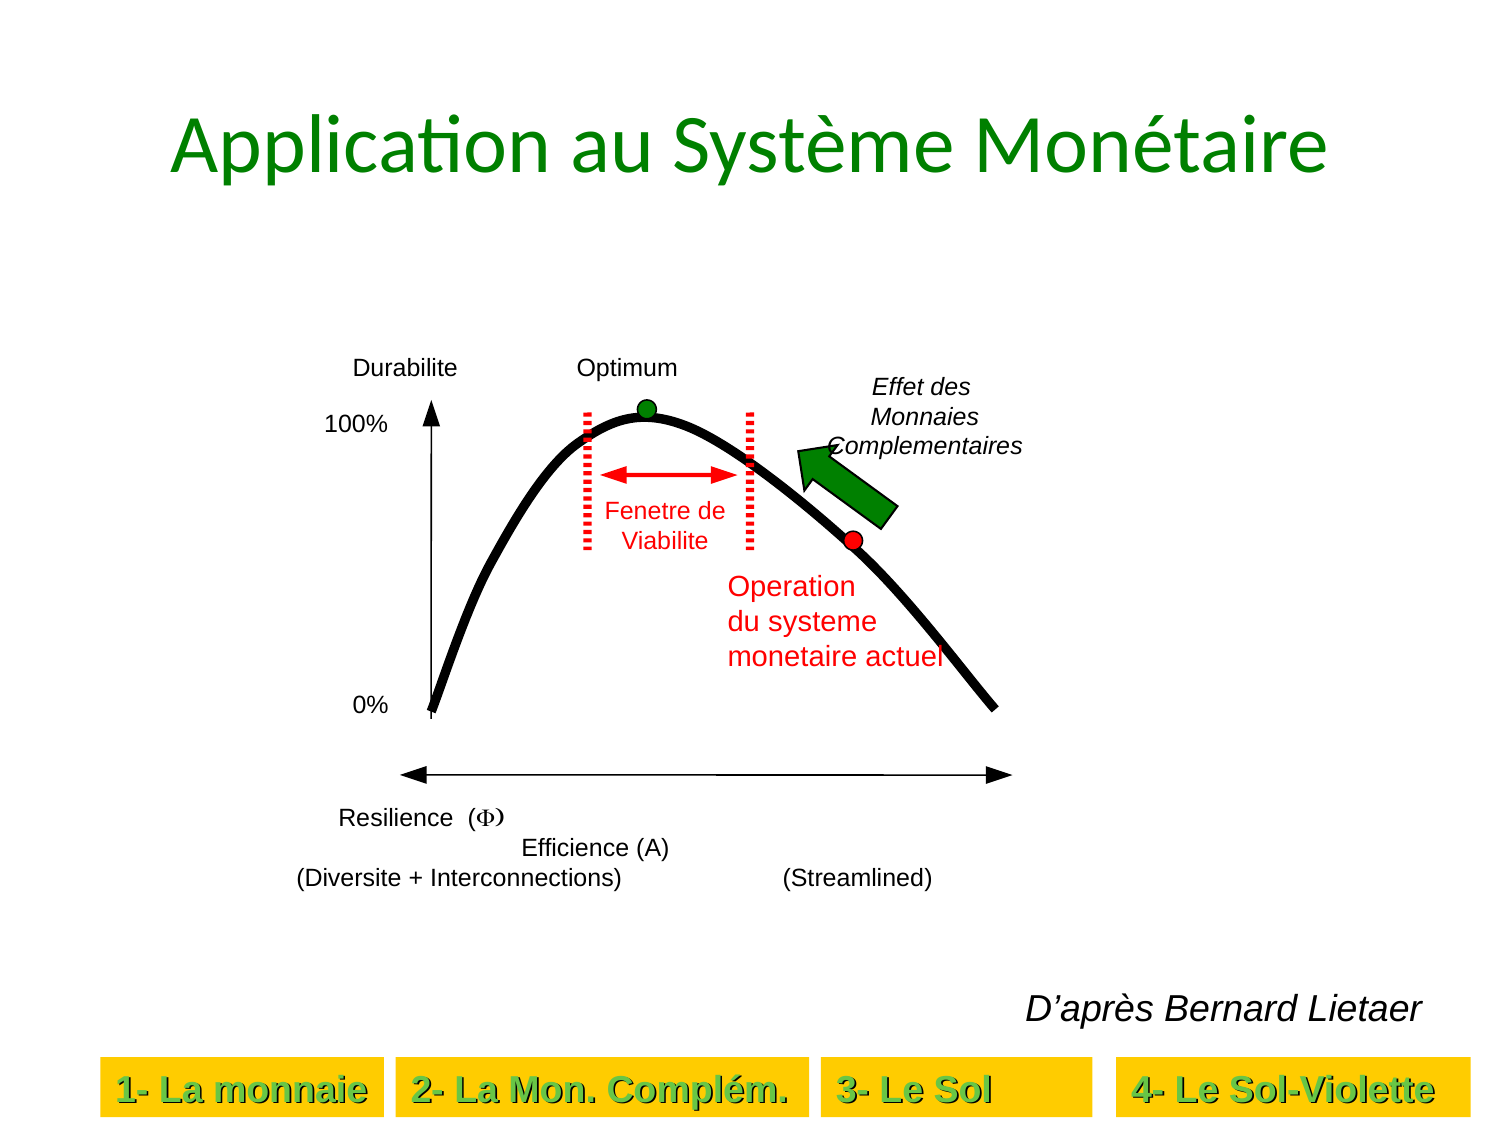

# Application au Système Monétaire
Durabilite Optimum
Effet des
Monnaies Complementaires
100%
Fenetre de
Viabilite
Operation
du systeme
monetaire actuel
0%
 Resilience (F) Efficience (A)
(Diversite + Interconnections) (Streamlined)
D’après Bernard Lietaer